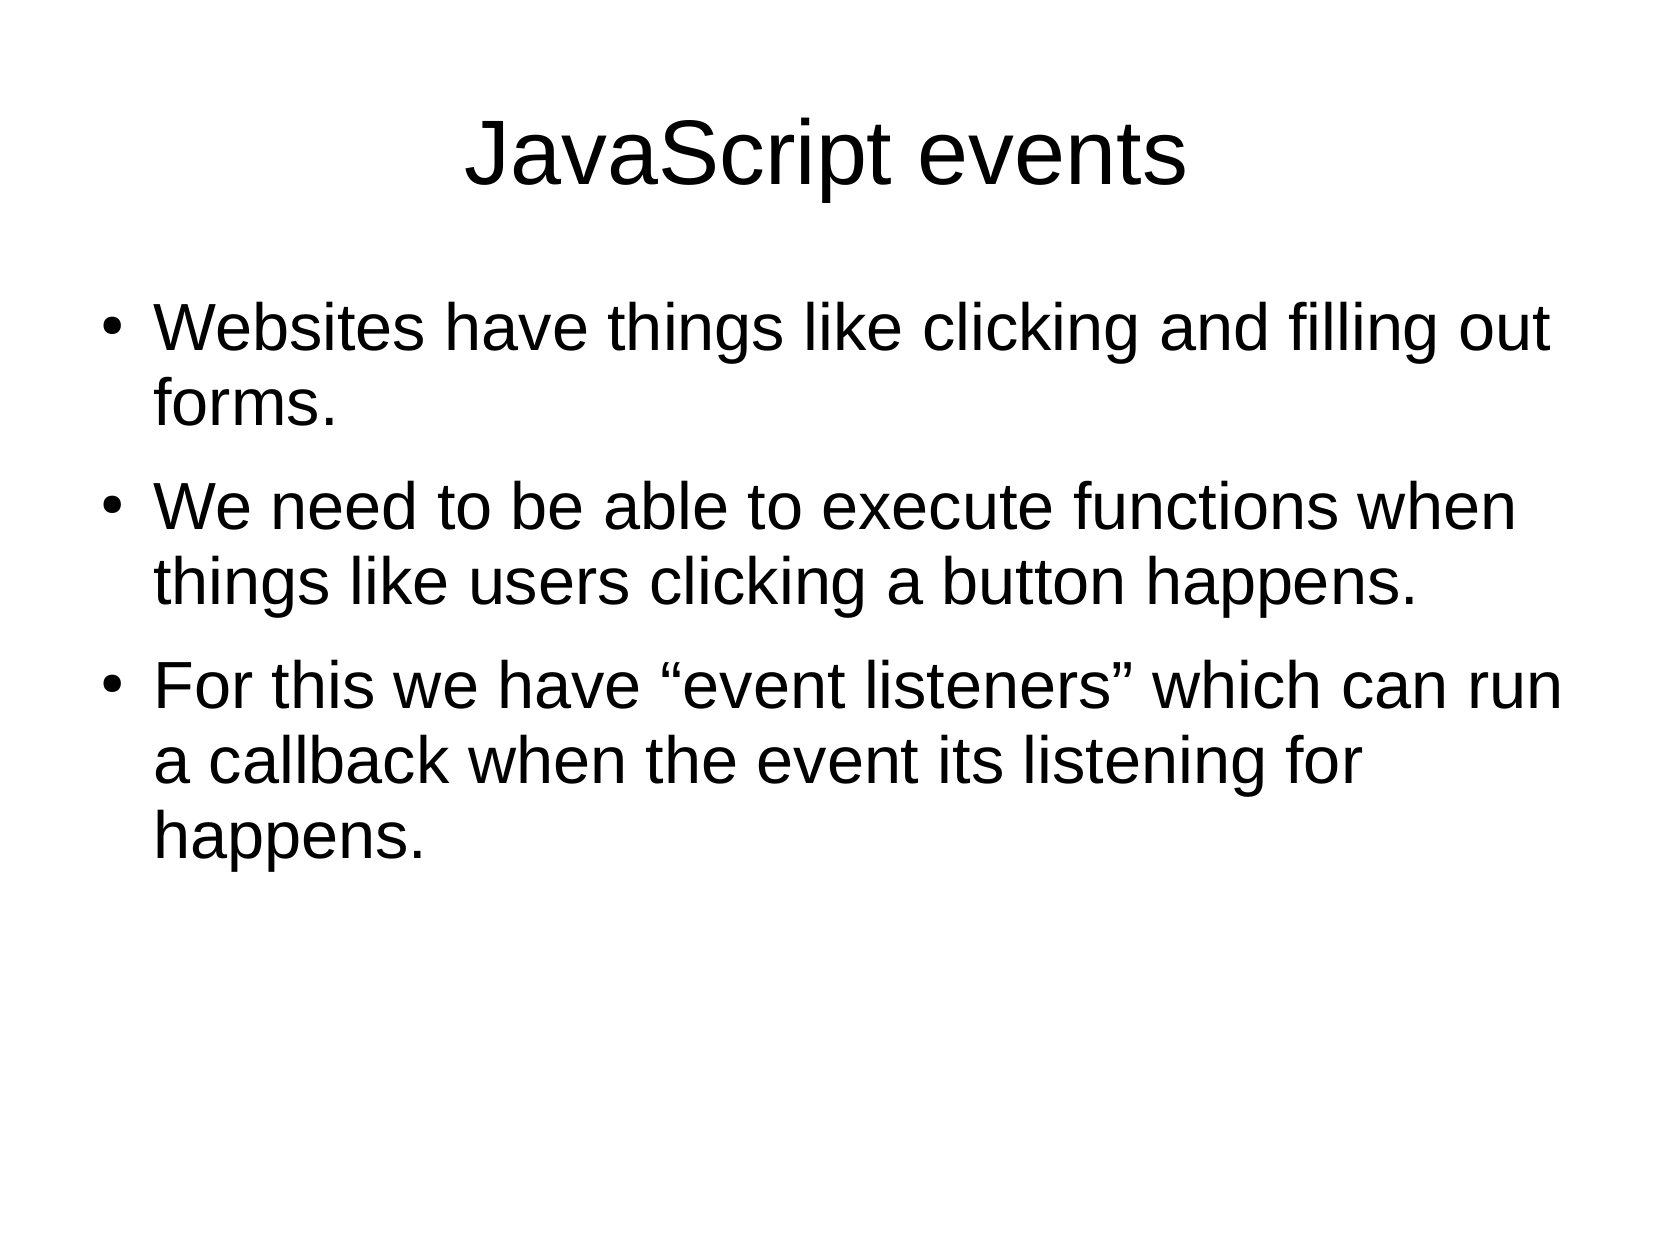

# JavaScript events
Websites have things like clicking and filling out forms.
We need to be able to execute functions when things like users clicking a button happens.
For this we have “event listeners” which can run a callback when the event its listening for happens.